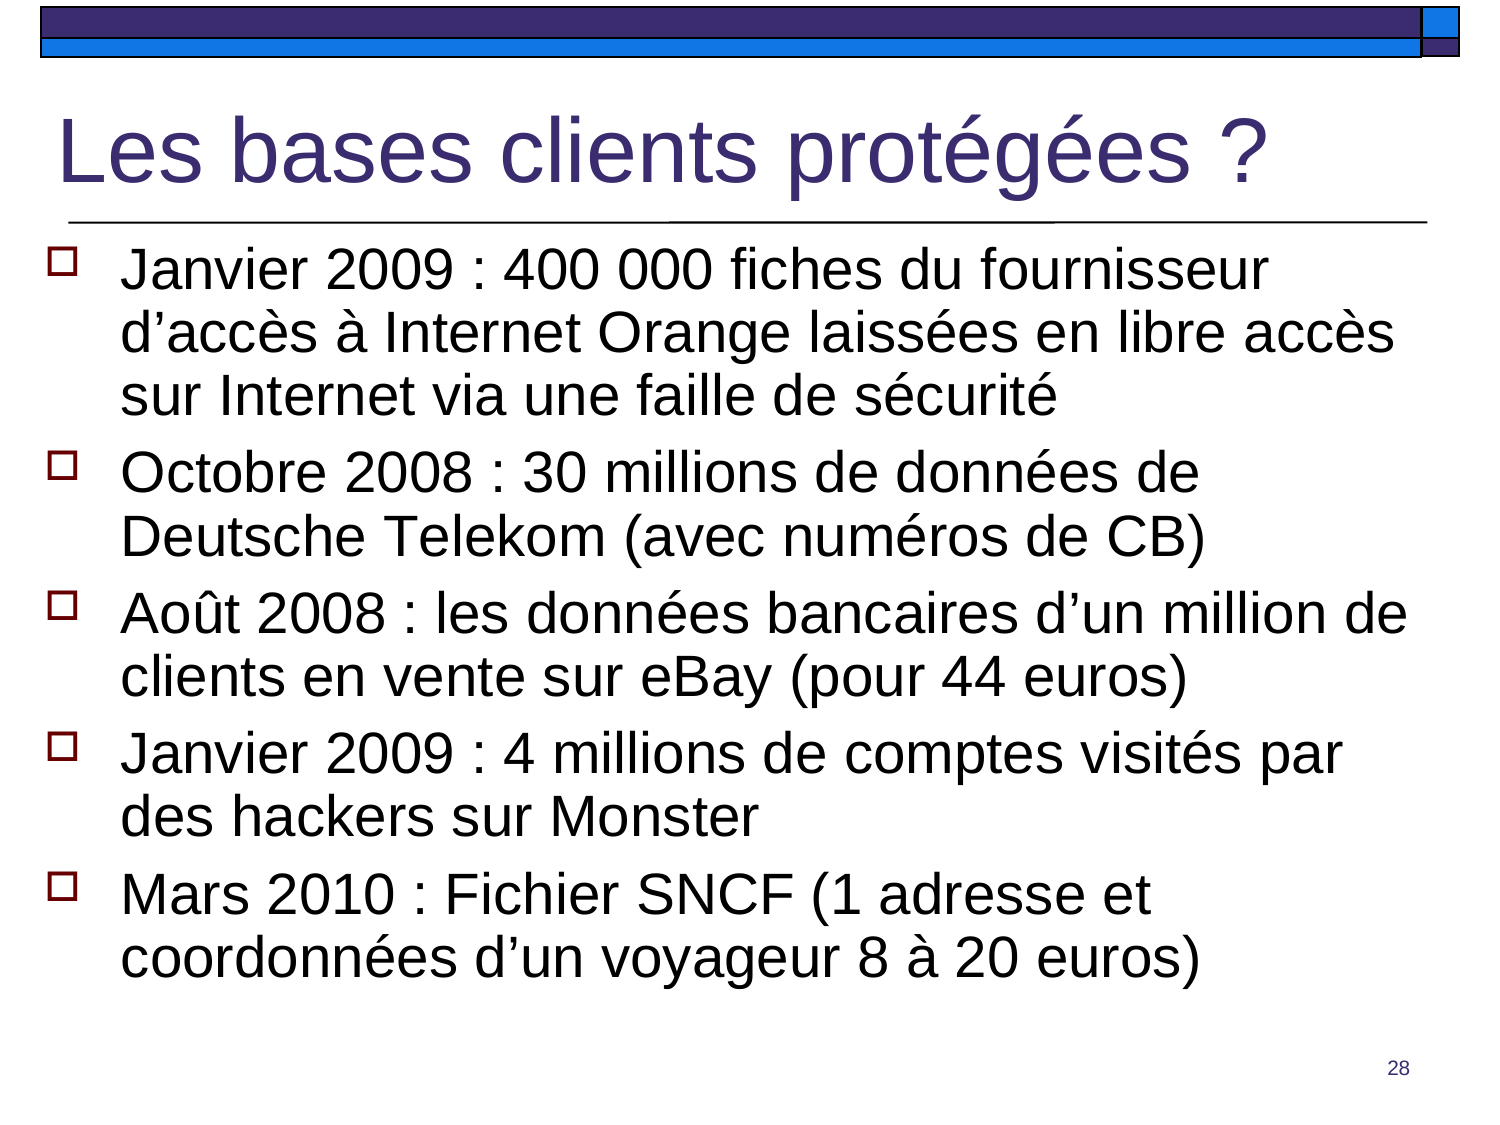

Les bases clients protégées ?
Janvier 2009 : 400 000 fiches du fournisseur d’accès à Internet Orange laissées en libre accès sur Internet via une faille de sécurité
Octobre 2008 : 30 millions de données de Deutsche Telekom (avec numéros de CB)
Août 2008 : les données bancaires d’un million de clients en vente sur eBay (pour 44 euros)
Janvier 2009 : 4 millions de comptes visités par des hackers sur Monster
Mars 2010 : Fichier SNCF (1 adresse et coordonnées d’un voyageur 8 à 20 euros)